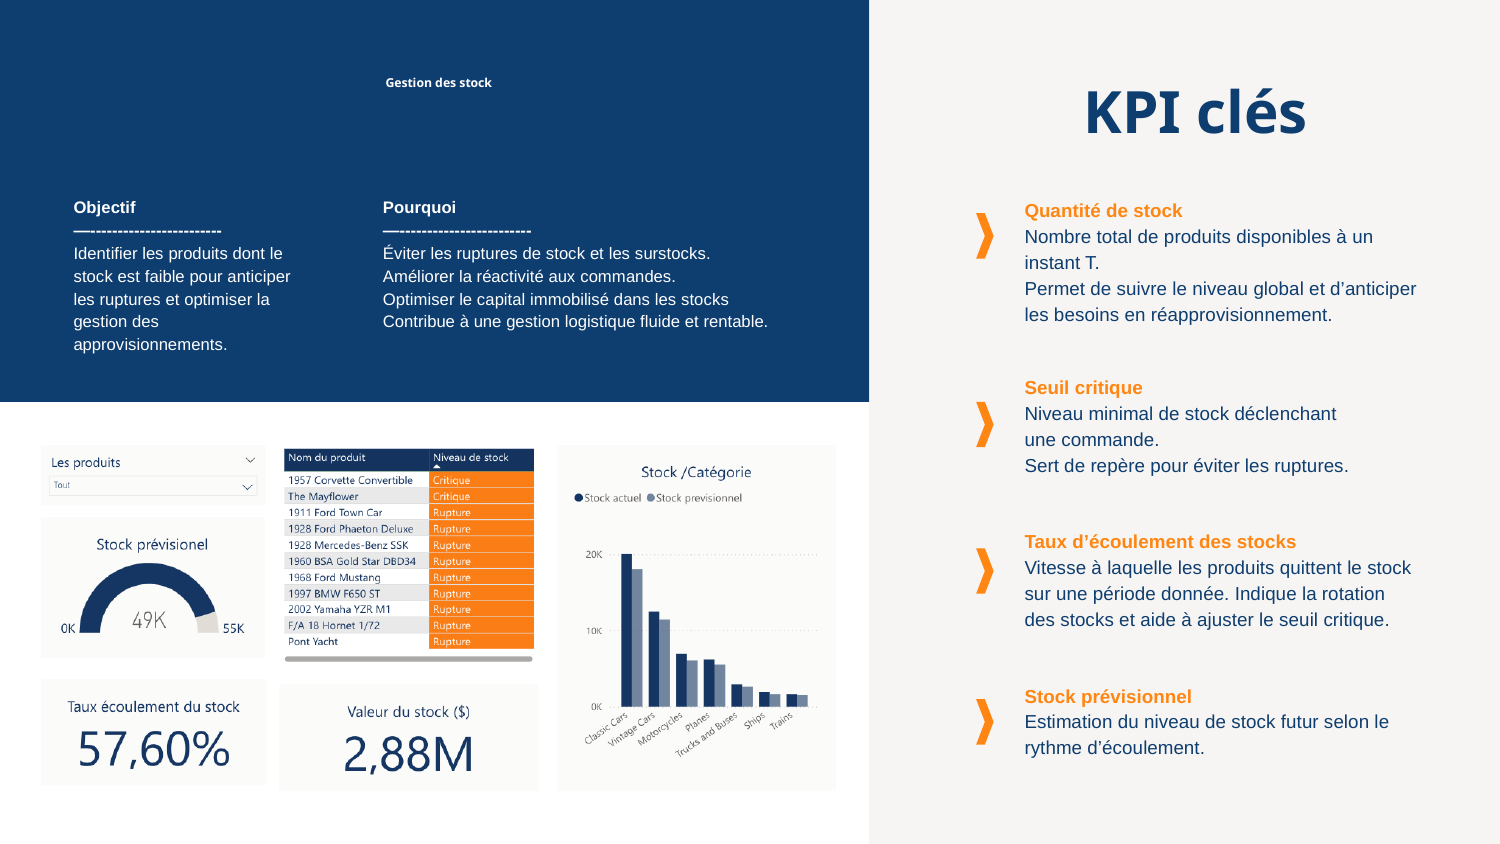

# Gestion des stock
KPI clés
Objectif
—------------------------
Identifier les produits dont le stock est faible pour anticiper les ruptures et optimiser la gestion des approvisionnements.
Pourquoi
—------------------------
Éviter les ruptures de stock et les surstocks.
Améliorer la réactivité aux commandes.
Optimiser le capital immobilisé dans les stocks
Contribue à une gestion logistique fluide et rentable.
Quantité de stock
Nombre total de produits disponibles à un instant T.
Permet de suivre le niveau global et d’anticiper les besoins en réapprovisionnement.
Seuil critique
Niveau minimal de stock déclenchant
une commande.
Sert de repère pour éviter les ruptures.
Taux d’écoulement des stocks
Vitesse à laquelle les produits quittent le stock sur une période donnée. Indique la rotation des stocks et aide à ajuster le seuil critique.
Stock prévisionnel
Estimation du niveau de stock futur selon le rythme d’écoulement.